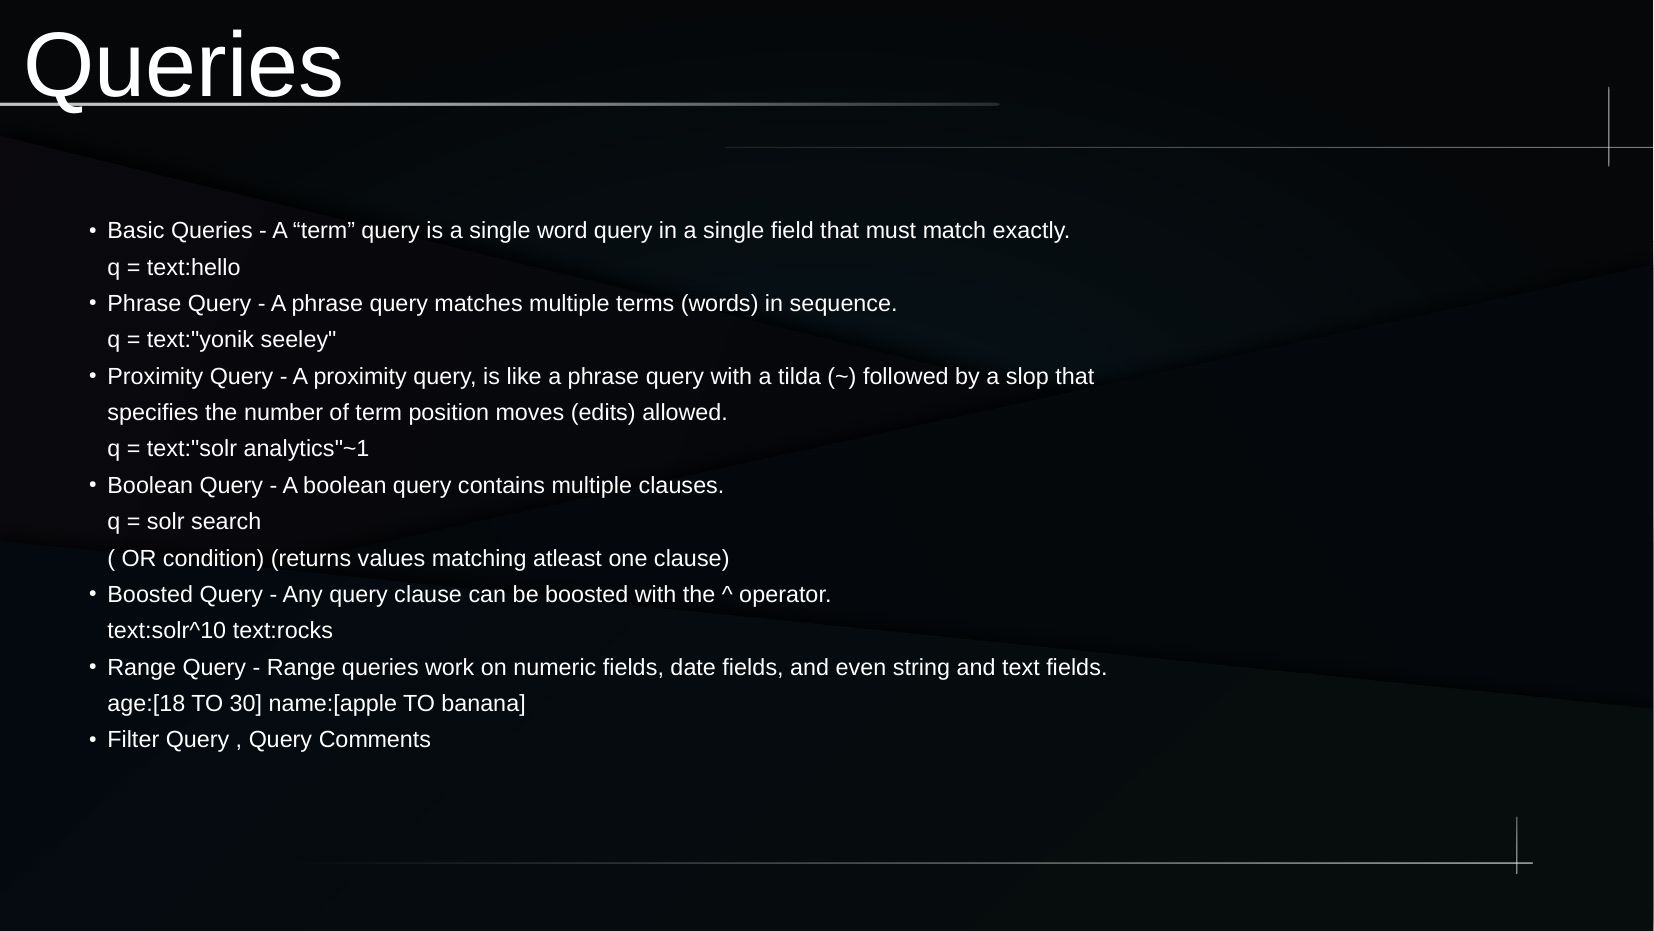

# Queries
Basic Queries - A “term” query is a single word query in a single field that must match exactly.
q = text:hello
Phrase Query - A phrase query matches multiple terms (words) in sequence.
q = text:"yonik seeley"
Proximity Query - A proximity query, is like a phrase query with a tilda (~) followed by a slop that
specifies the number of term position moves (edits) allowed.
q = text:"solr analytics"~1
Boolean Query - A boolean query contains multiple clauses.
q = solr search
( OR condition) (returns values matching atleast one clause)
Boosted Query - Any query clause can be boosted with the ^ operator.
text:solr^10 text:rocks
Range Query - Range queries work on numeric fields, date fields, and even string and text fields.
age:[18 TO 30] name:[apple TO banana]
Filter Query , Query Comments